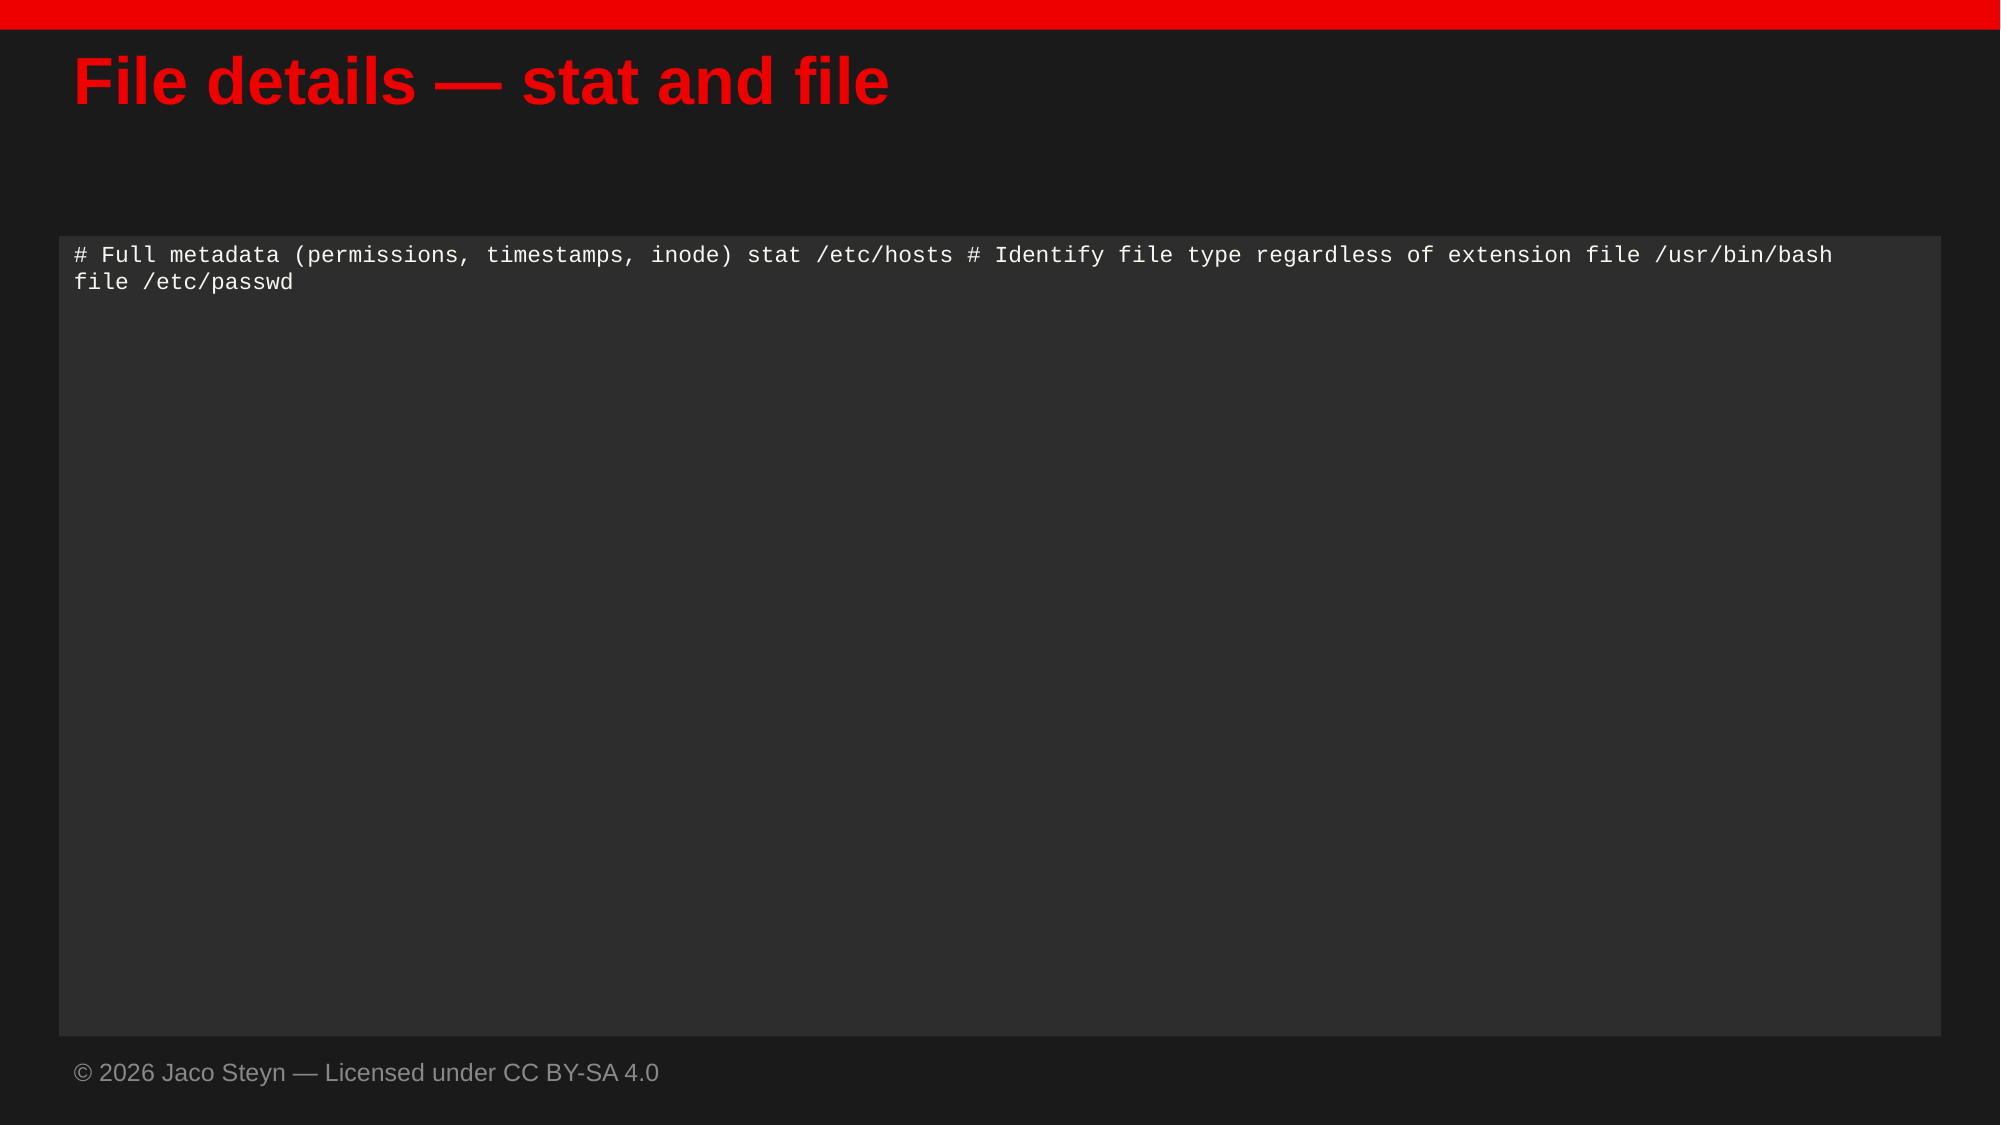

File details — stat and file
# Full metadata (permissions, timestamps, inode) stat /etc/hosts # Identify file type regardless of extension file /usr/bin/bash file /etc/passwd
© 2026 Jaco Steyn — Licensed under CC BY-SA 4.0